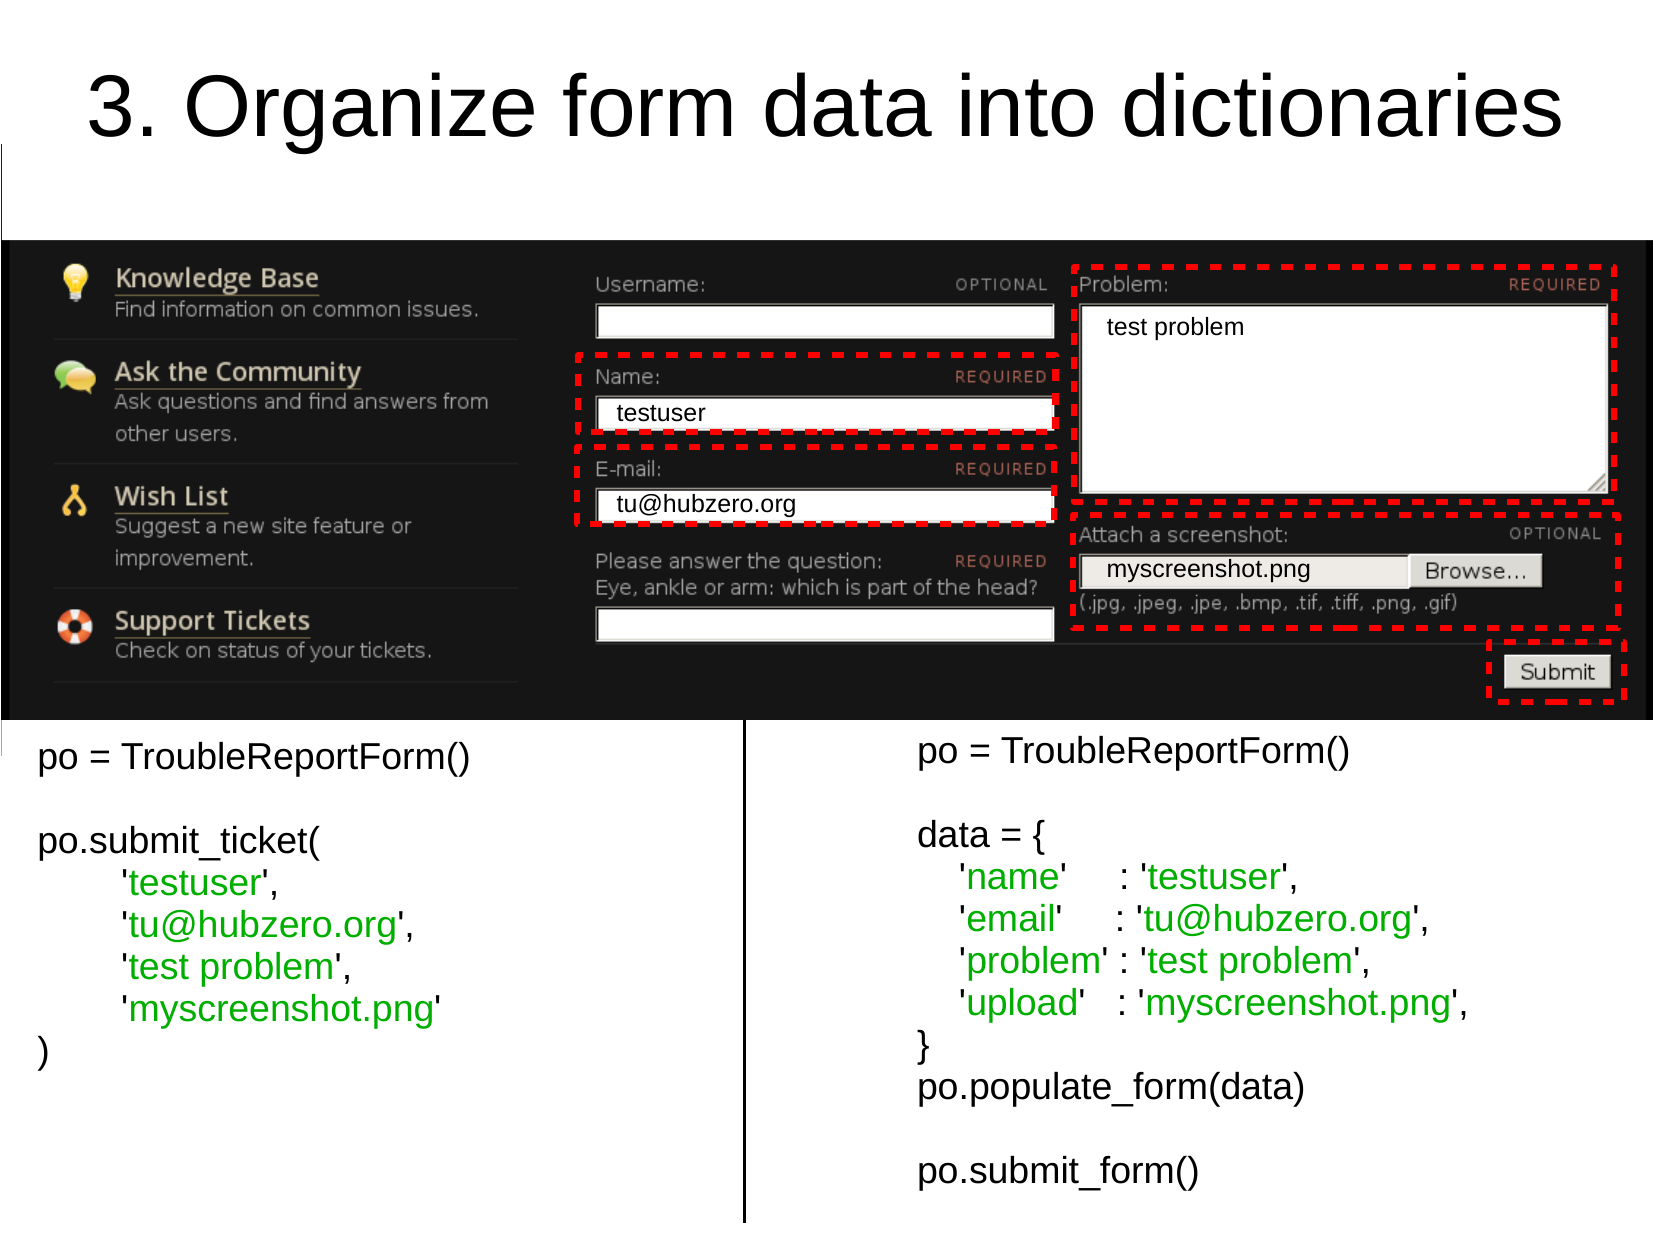

# 3. Organize form data into dictionaries
test problem
testuser
tu@hubzero.org
myscreenshot.png
po = TroubleReportForm()
data = {
 'name' : 'testuser',
 'email' : 'tu@hubzero.org',
 'problem' : 'test problem',
 'upload' : 'myscreenshot.png',
}
po.populate_form(data)
po.submit_form()
po = TroubleReportForm()
po.submit_ticket(
 'testuser',
 'tu@hubzero.org',
 'test problem',
 'myscreenshot.png'
)